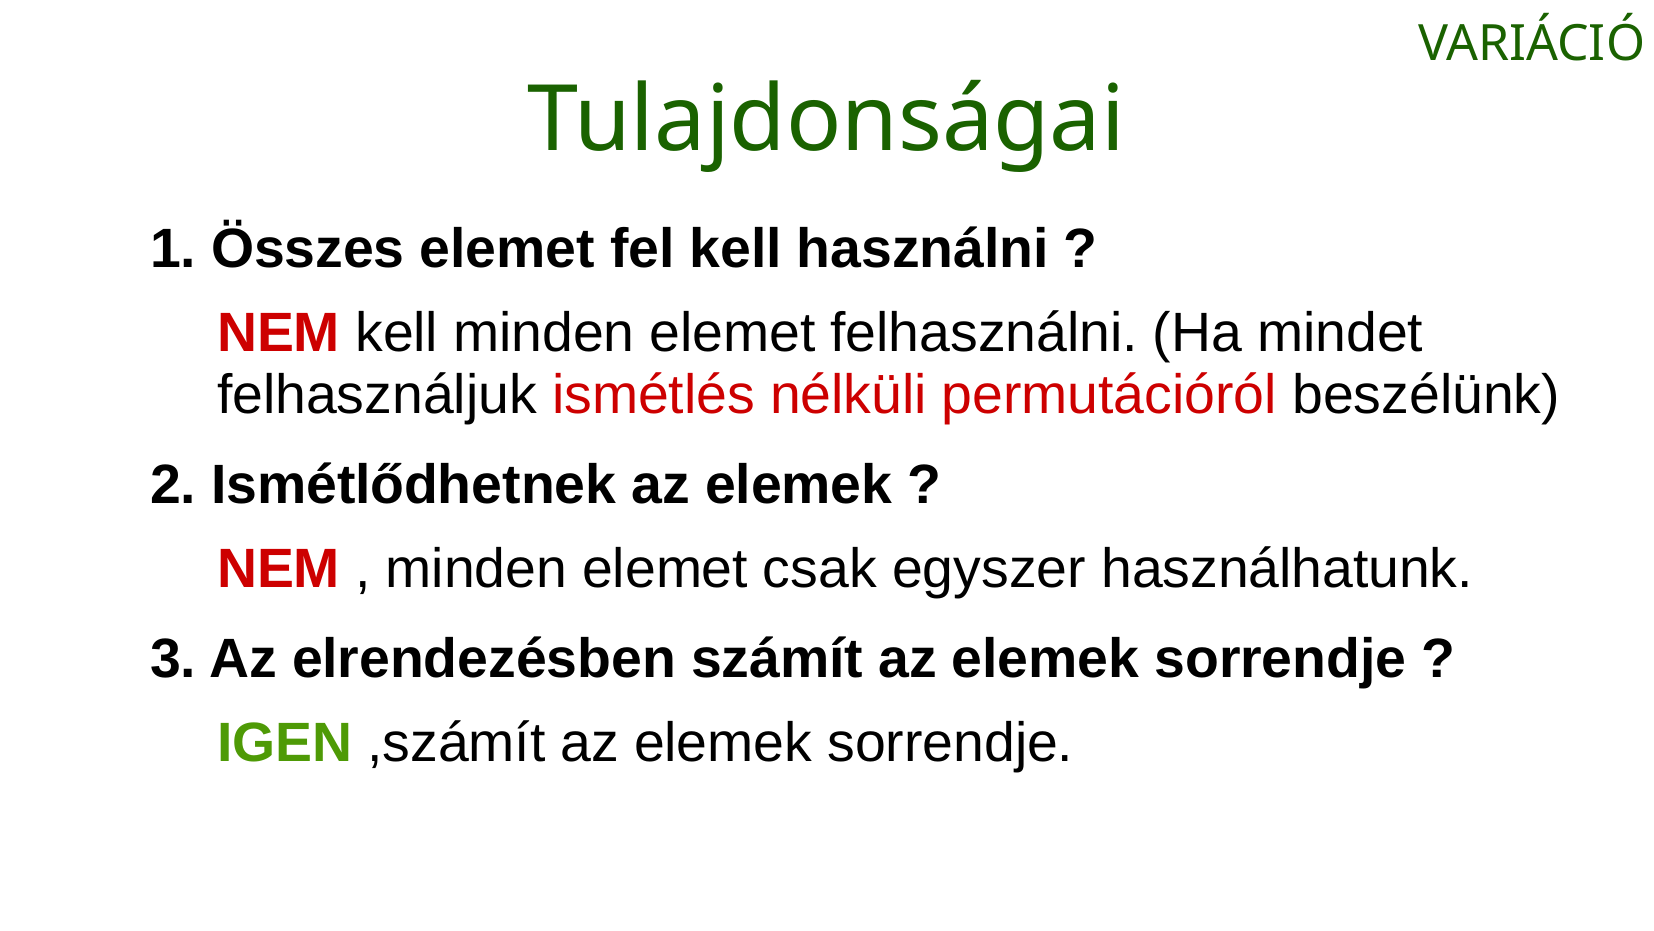

# VARIÁCIÓ
Tulajdonságai
1. Összes elemet fel kell használni ?
NEM kell minden elemet felhasználni. (Ha mindet felhasználjuk ismétlés nélküli permutációról beszélünk)
2. Ismétlődhetnek az elemek ?
NEM , minden elemet csak egyszer használhatunk.
3. Az elrendezésben számít az elemek sorrendje ?
IGEN ,számít az elemek sorrendje.